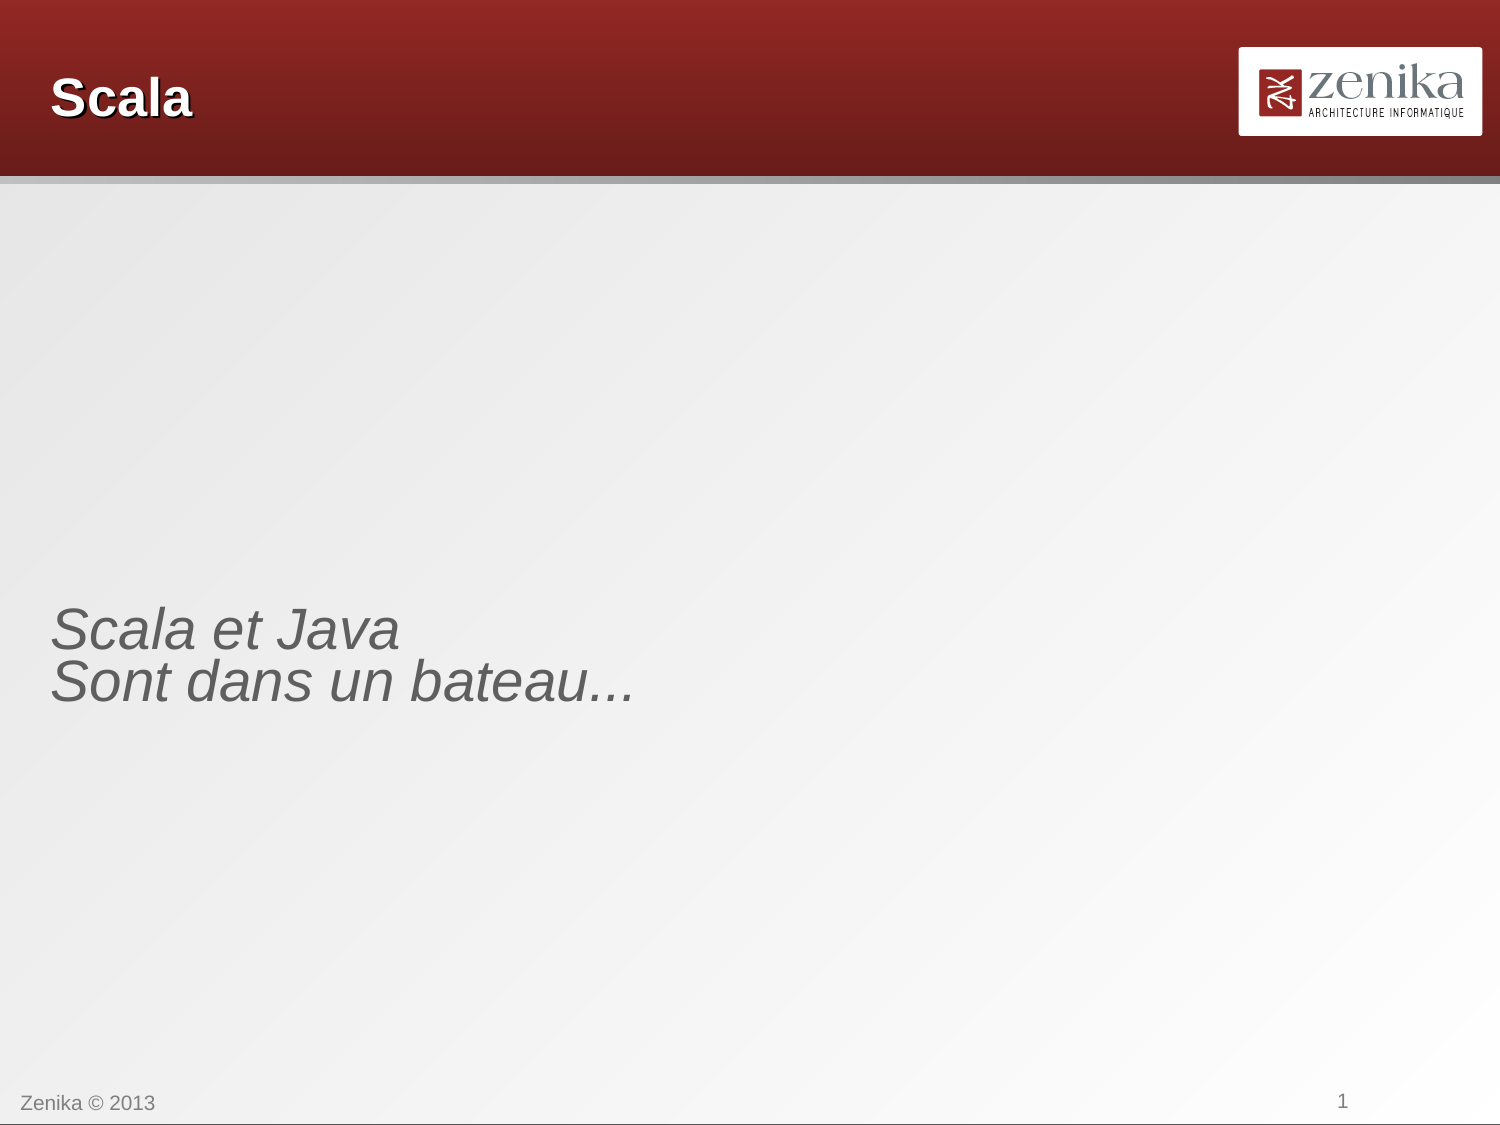

# Scala
Scala et Java
Sont dans un bateau...